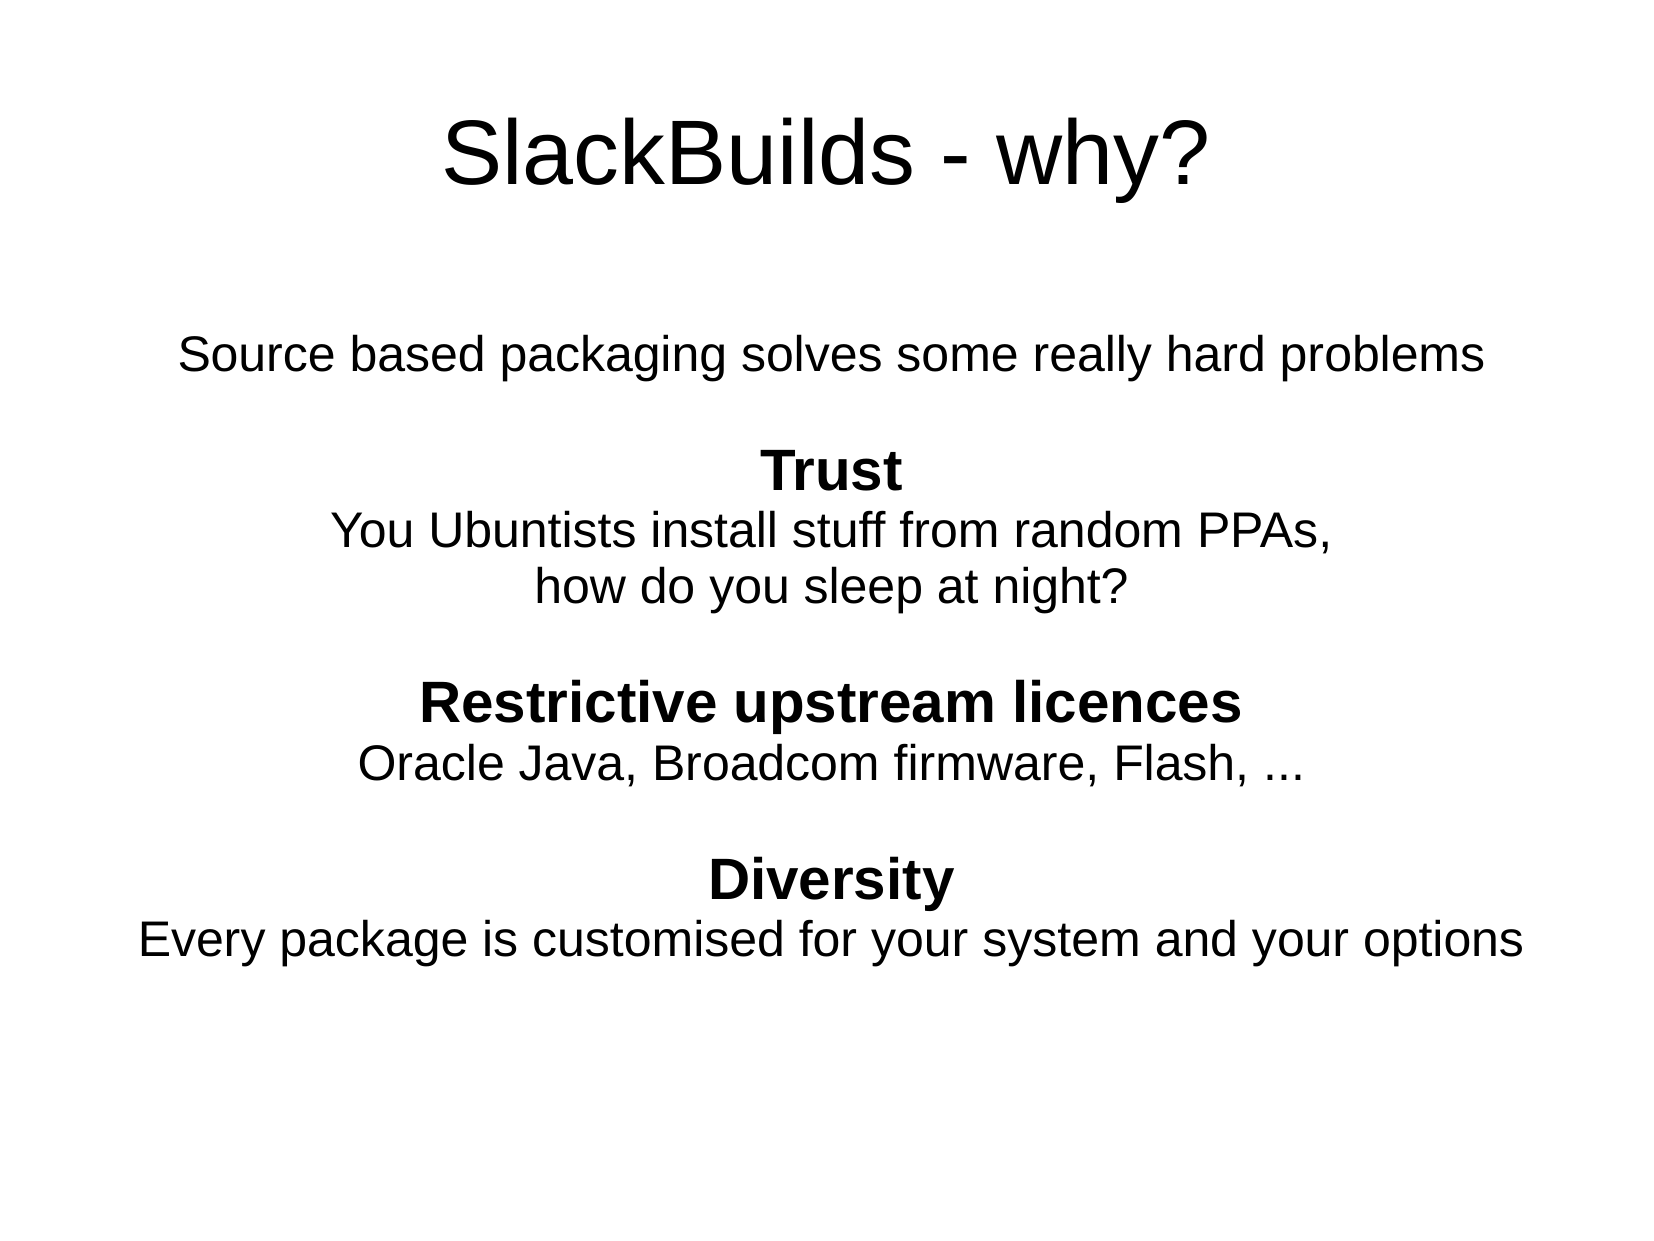

# SlackBuilds - why?
Source based packaging solves some really hard problems
Trust
You Ubuntists install stuff from random PPAs,
how do you sleep at night?
Restrictive upstream licences
Oracle Java, Broadcom firmware, Flash, ...
Diversity
Every package is customised for your system and your options